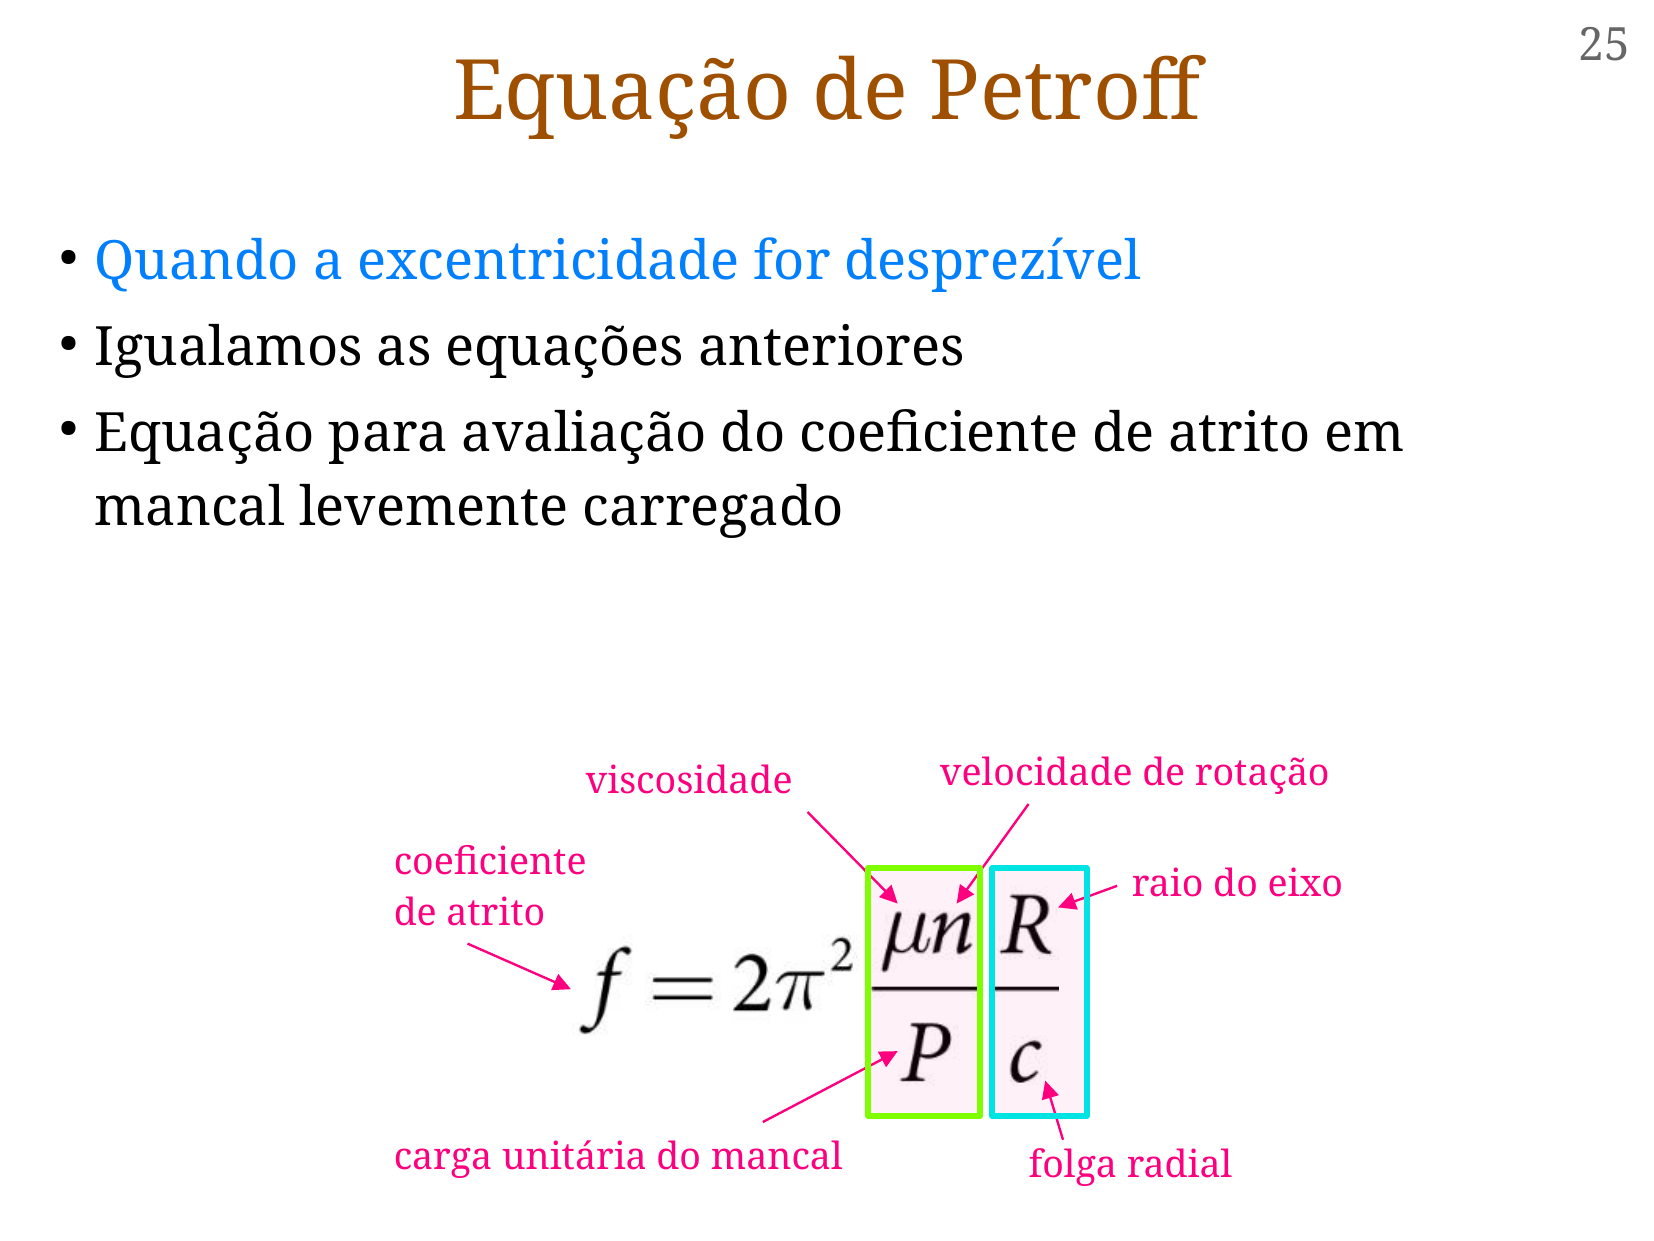

25
# Equação de Petroff
Quando a excentricidade for desprezível
Igualamos as equações anteriores
Equação para avaliação do coeficiente de atrito em mancal levemente carregado
velocidade de rotação
viscosidade
coeficiente de atrito
raio do eixo
carga unitária do mancal
folga radial